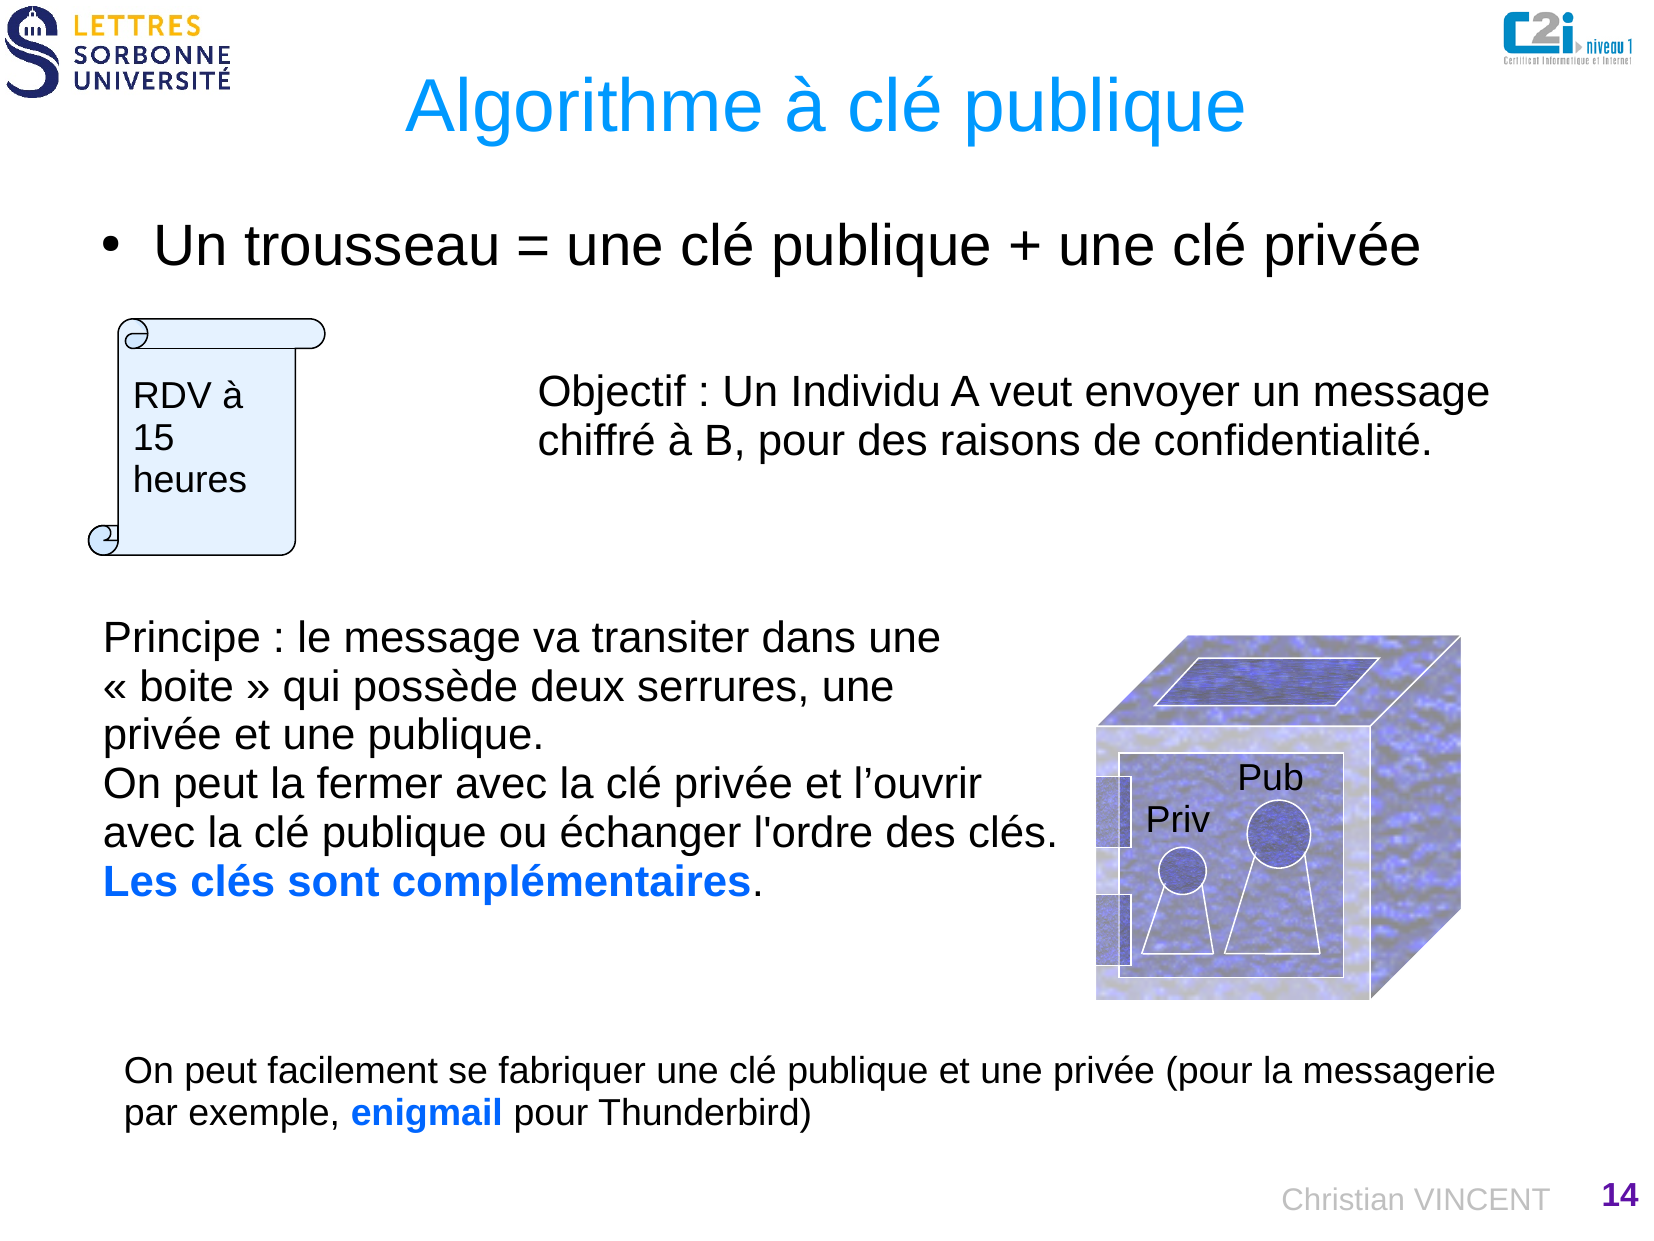

# Algorithme à clé publique
Un trousseau = une clé publique + une clé privée
RDV à
15
heures
Objectif : Un Individu A veut envoyer un message
chiffré à B, pour des raisons de confidentialité.
Principe : le message va transiter dans une
« boite » qui possède deux serrures, une
privée et une publique.
On peut la fermer avec la clé privée et l’ouvrir
avec la clé publique ou échanger l'ordre des clés.
Les clés sont complémentaires.
Pub
Priv
On peut facilement se fabriquer une clé publique et une privée (pour la messagerie par exemple, enigmail pour Thunderbird)